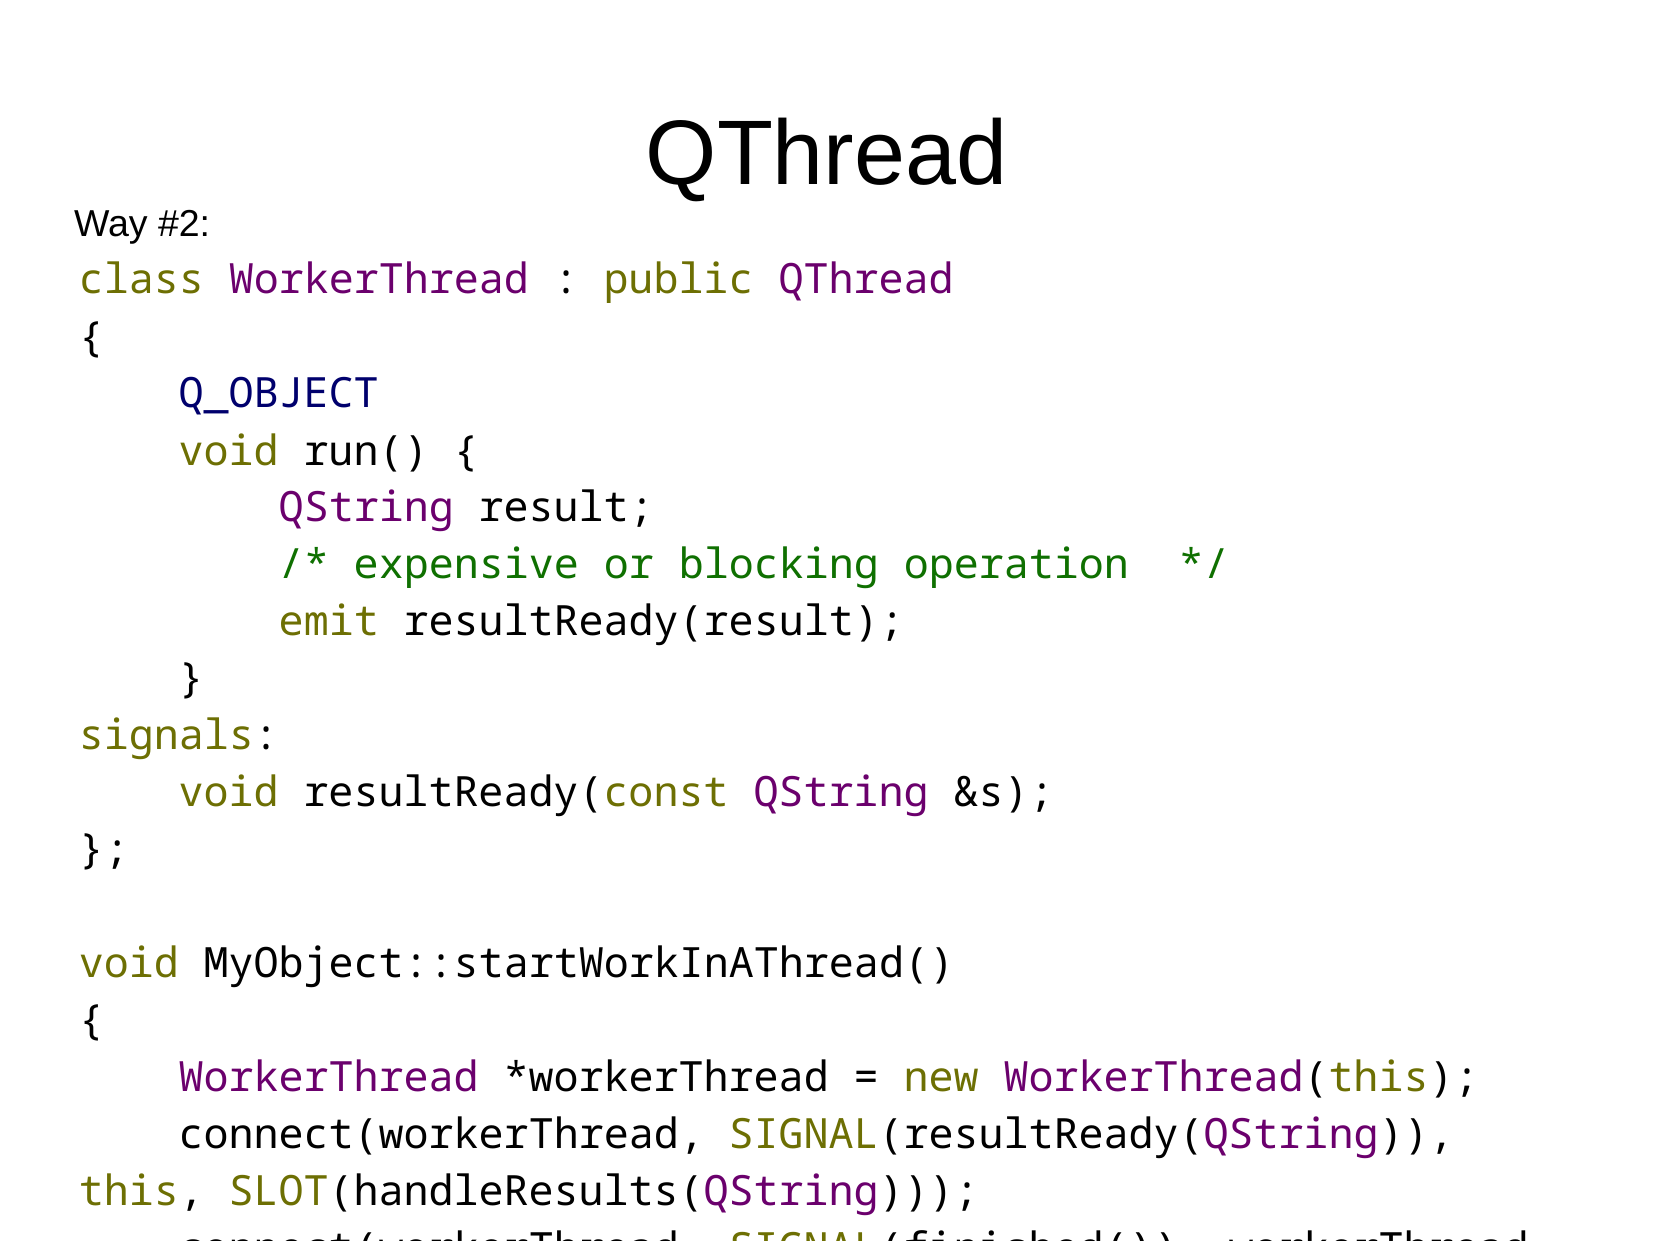

# QThread
Way #2:
class WorkerThread : public QThread
{
 Q_OBJECT
 void run() {
 QString result;
 /* expensive or blocking operation */
 emit resultReady(result);
 }
signals:
 void resultReady(const QString &s);
};
void MyObject::startWorkInAThread()
{
 WorkerThread *workerThread = new WorkerThread(this);
 connect(workerThread, SIGNAL(resultReady(QString)), this, SLOT(handleResults(QString)));
 connect(workerThread, SIGNAL(finished()), workerThread, SLOT(deleteLater()));
 workerThread->start();
}